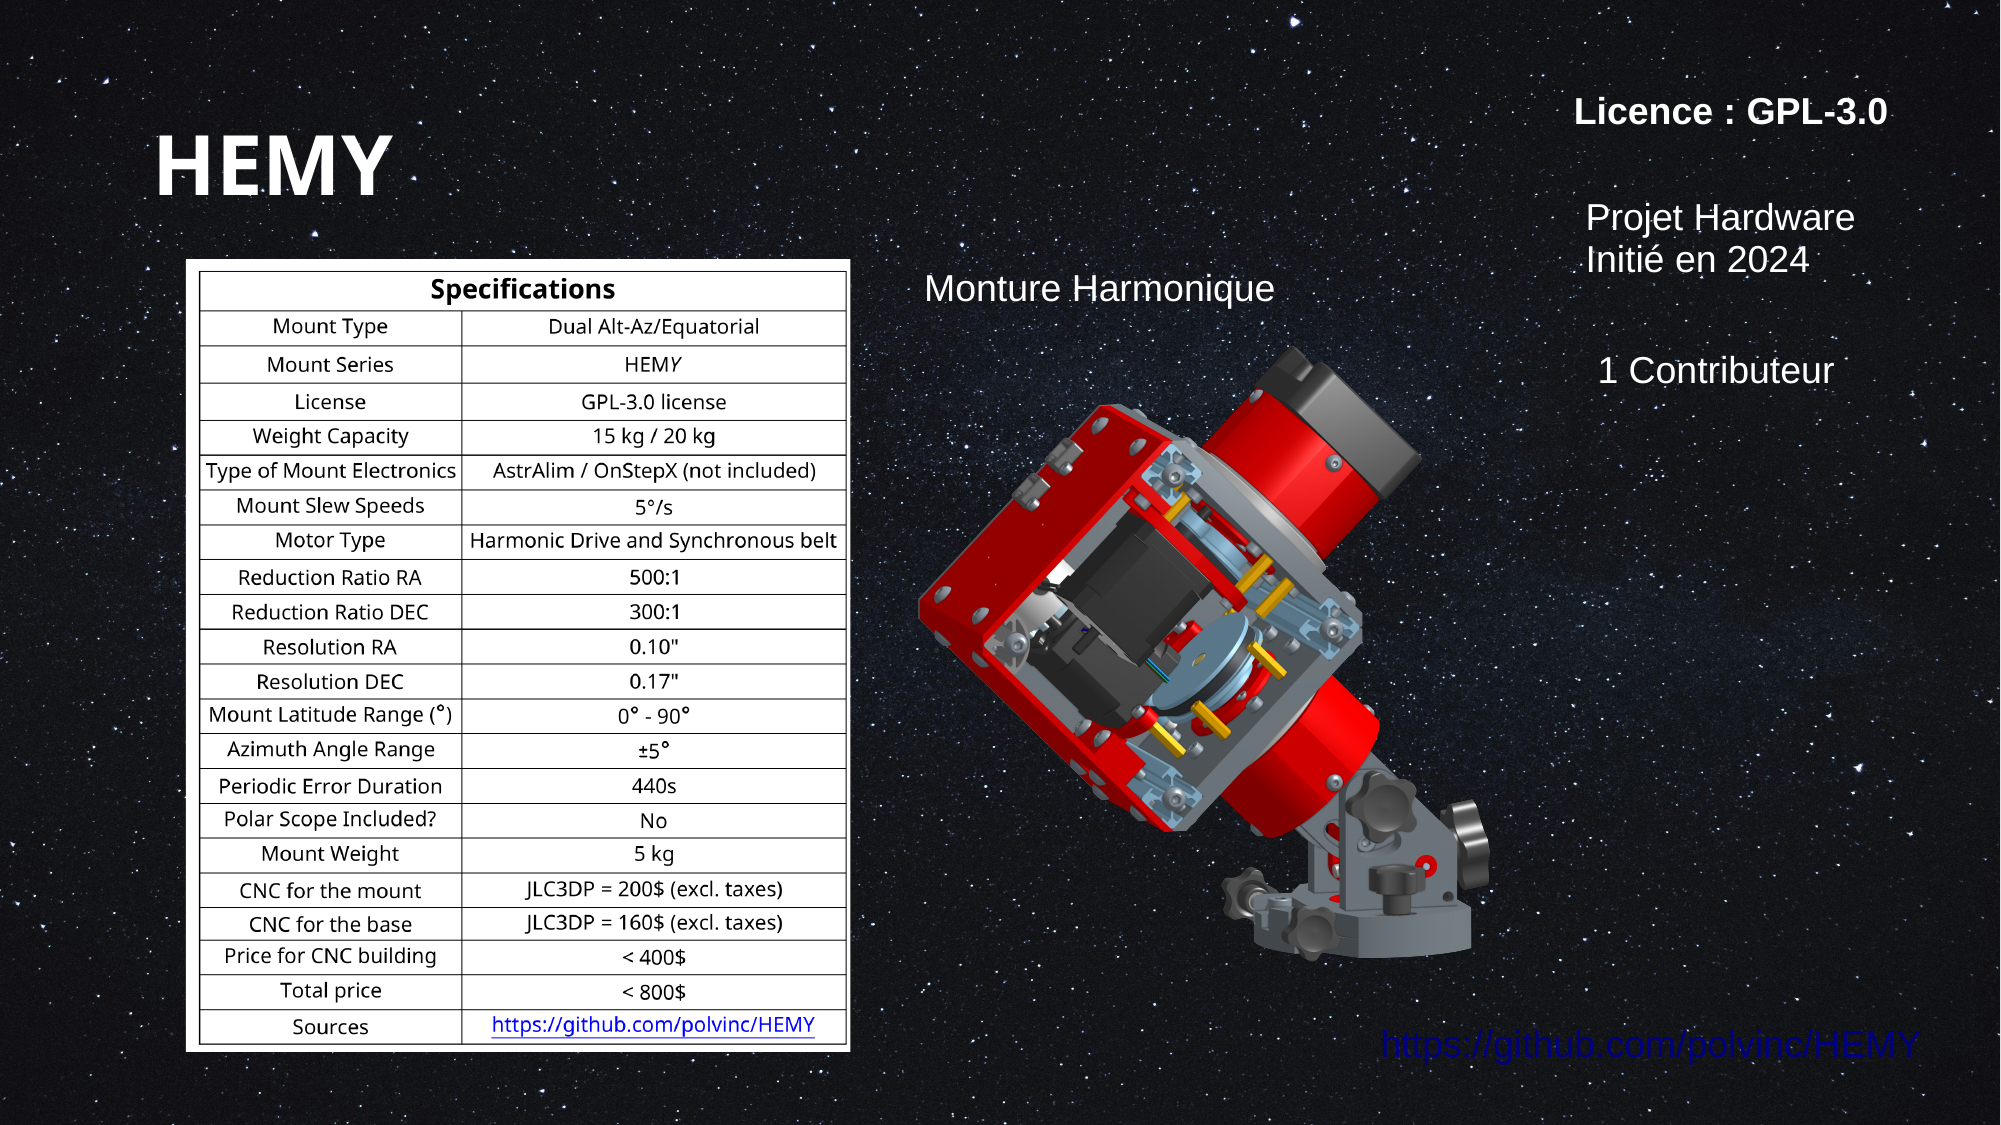

# HEMY
Licence : GPL-3.0
Projet Hardware
Initié en 2024
Monture Harmonique
1 Contributeur
https://github.com/polvinc/HEMY